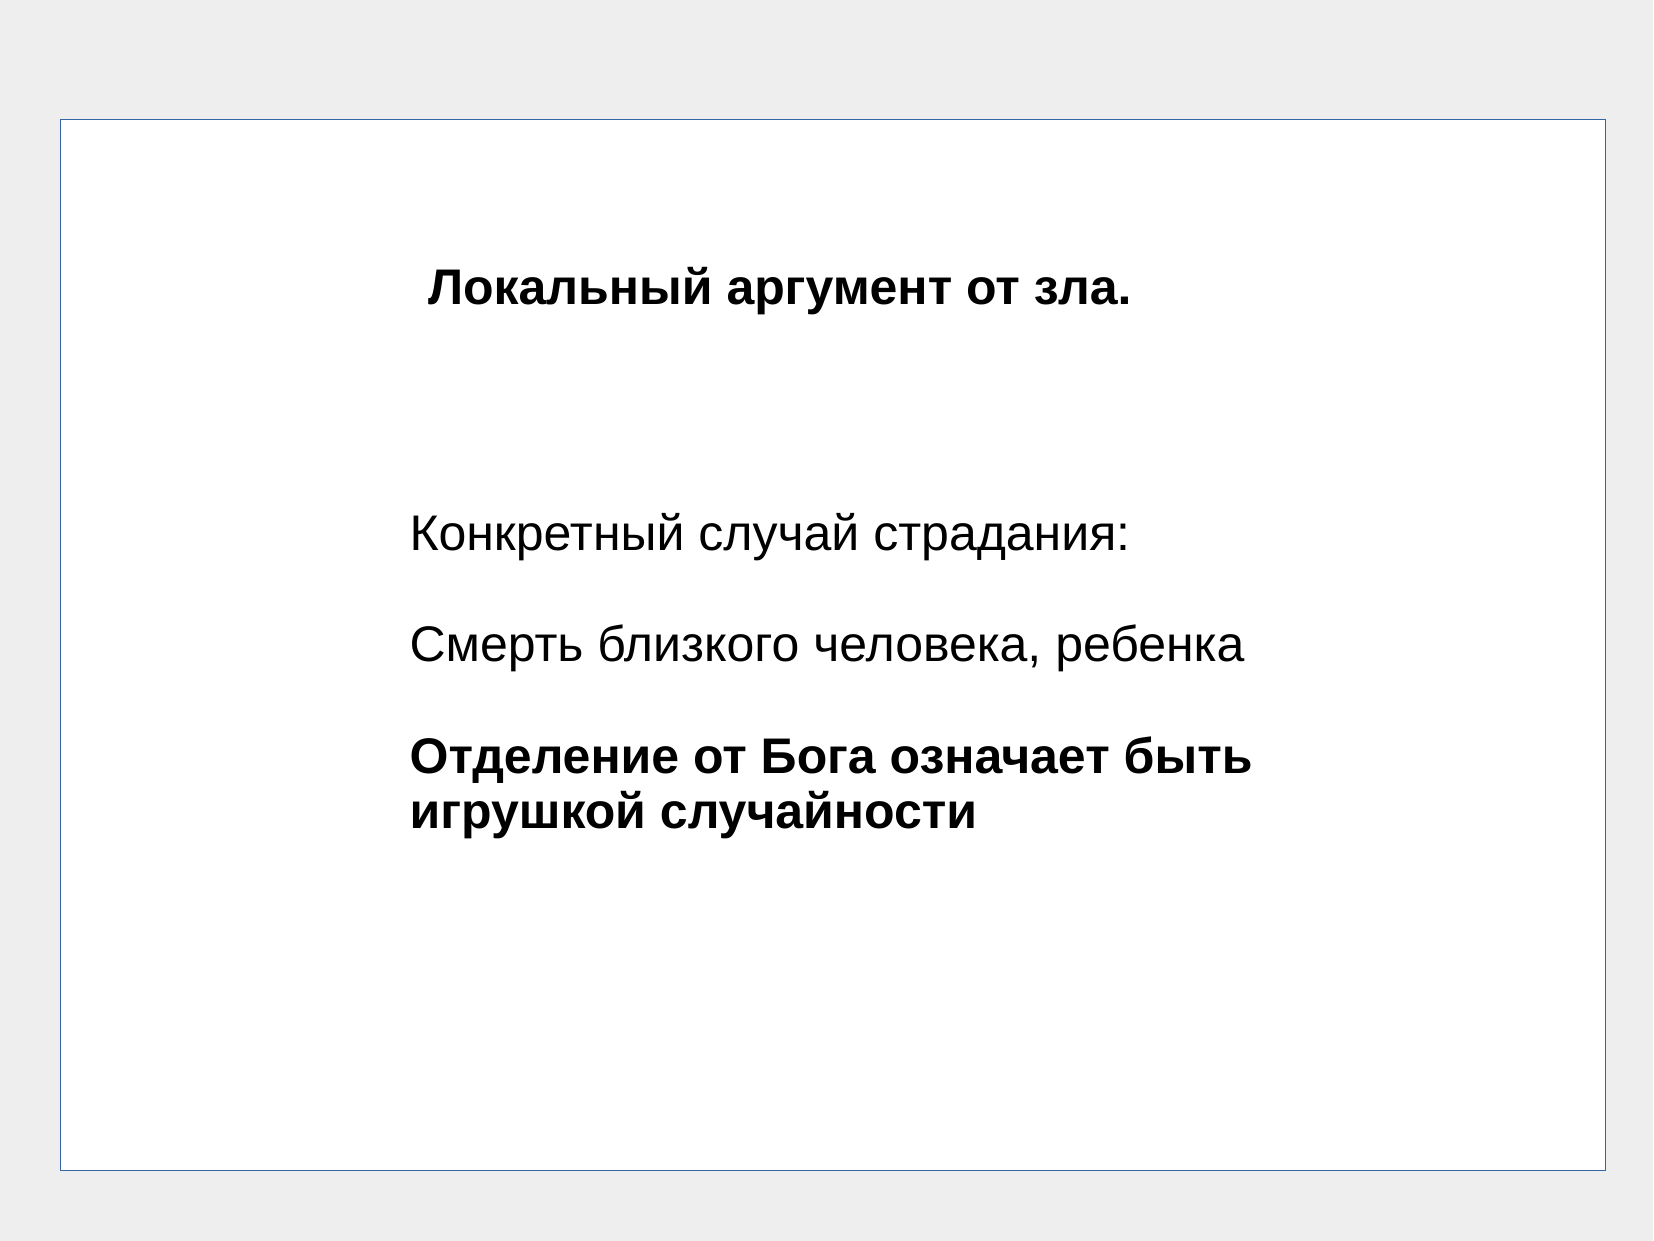

# Локальный аргумент от зла.
Конкретный случай страдания:
Смерть близкого человека, ребенка
Отделение от Бога означает быть игрушкой случайности